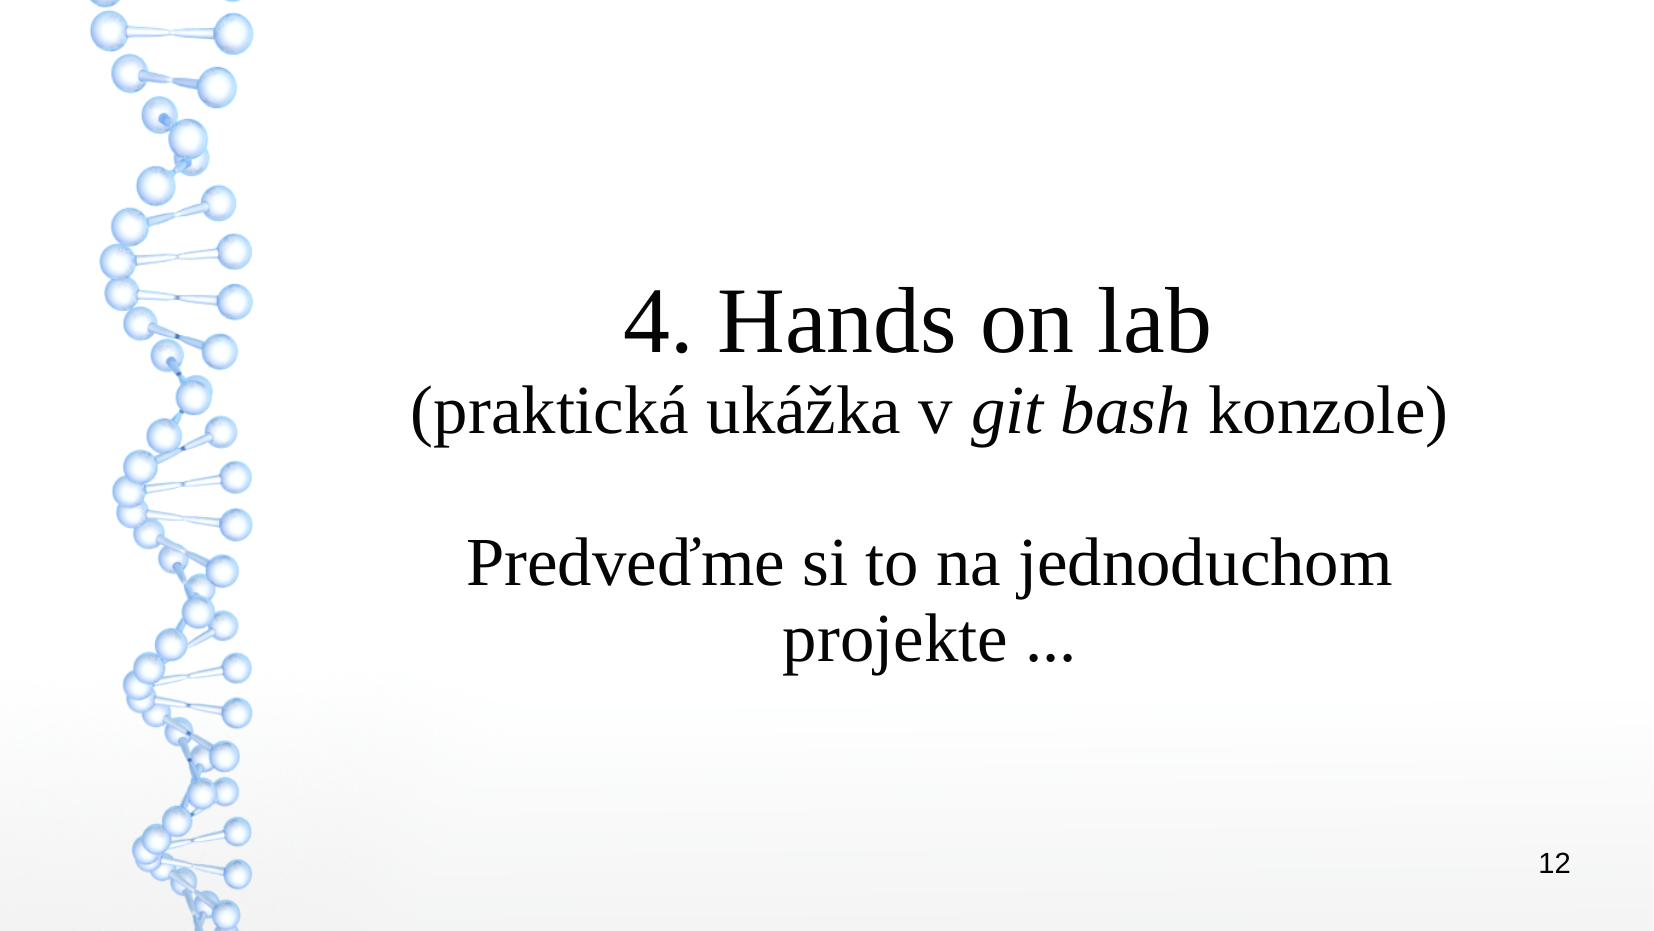

# 4. Hands on lab (praktická ukážka v git bash konzole) Predveďme si to na jednoduchom projekte ...
12